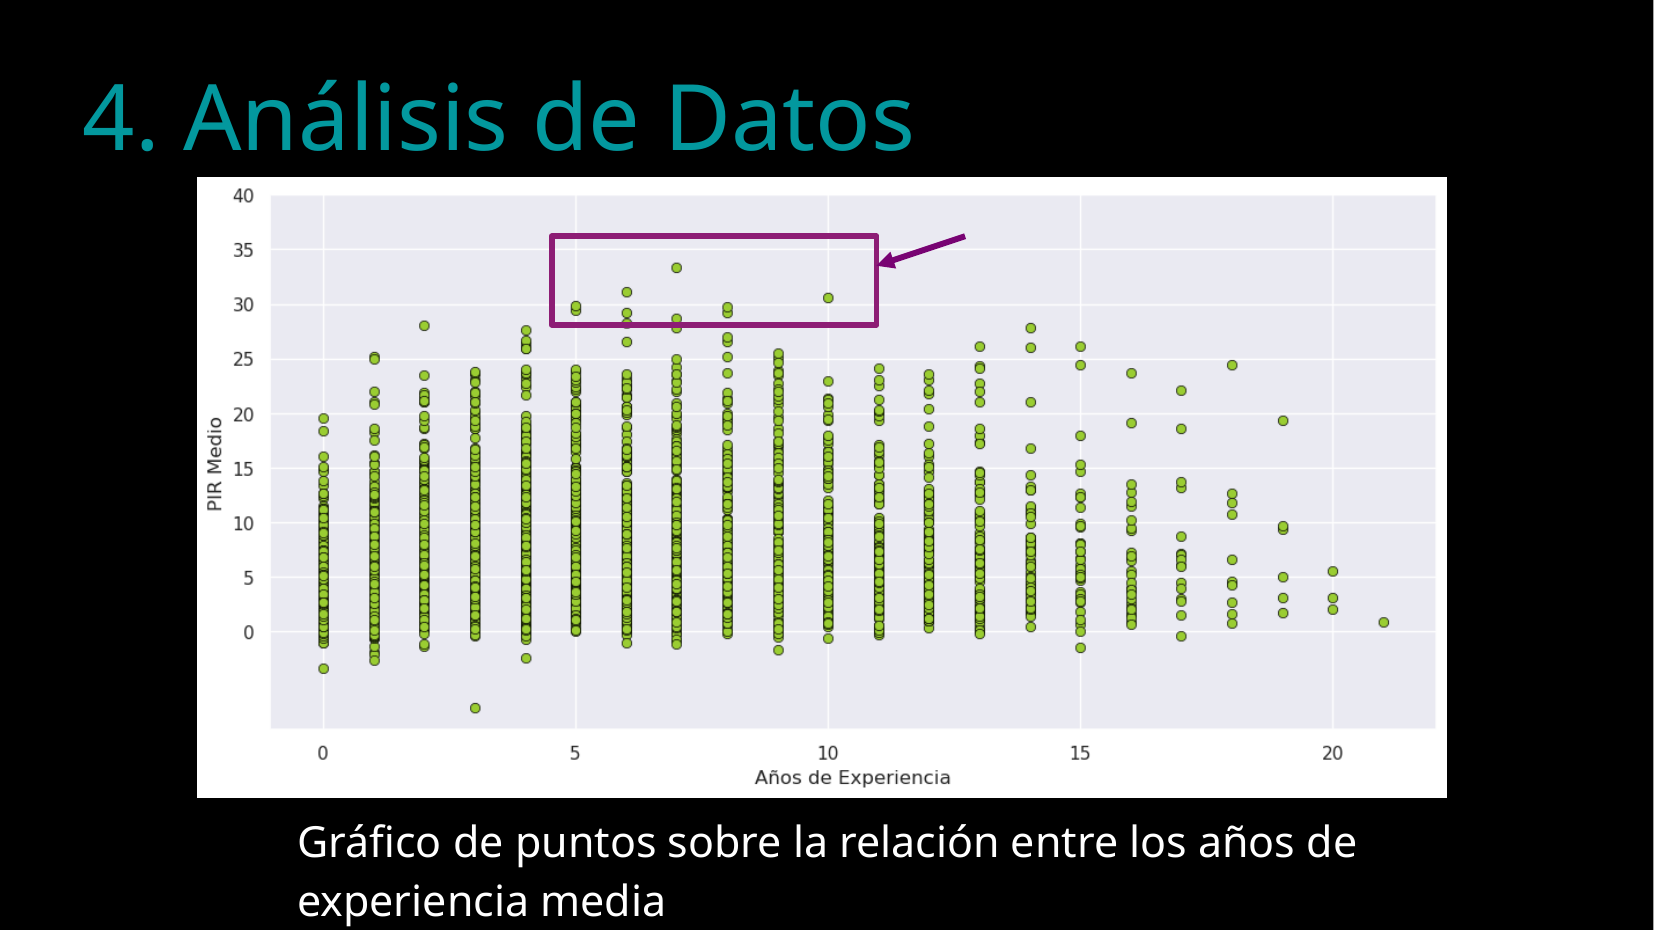

# 4. Análisis de Datos
Gráfico de puntos sobre la relación entre los años de experiencia media